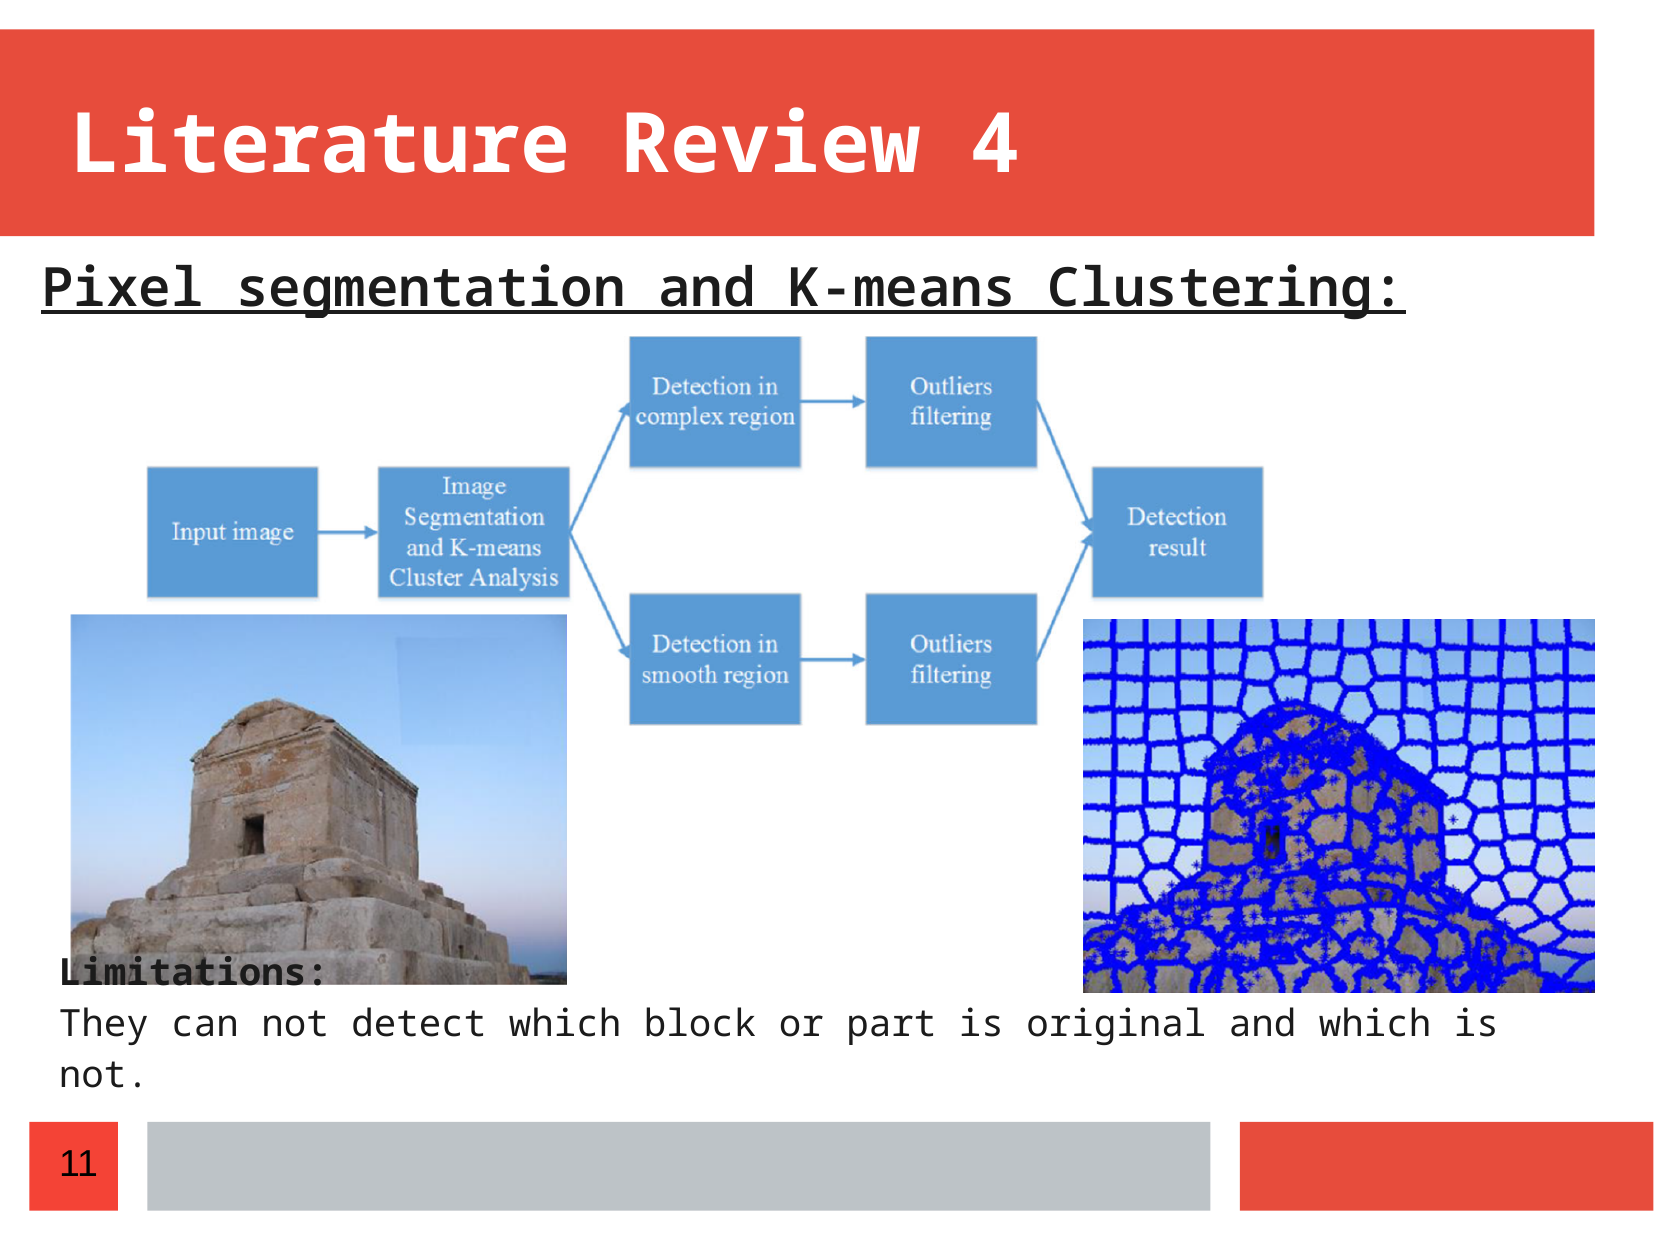

Literature Review 4
# Pixel segmentation and K-means Clustering:
Limitations:
They can not detect which block or part is original and which is not.